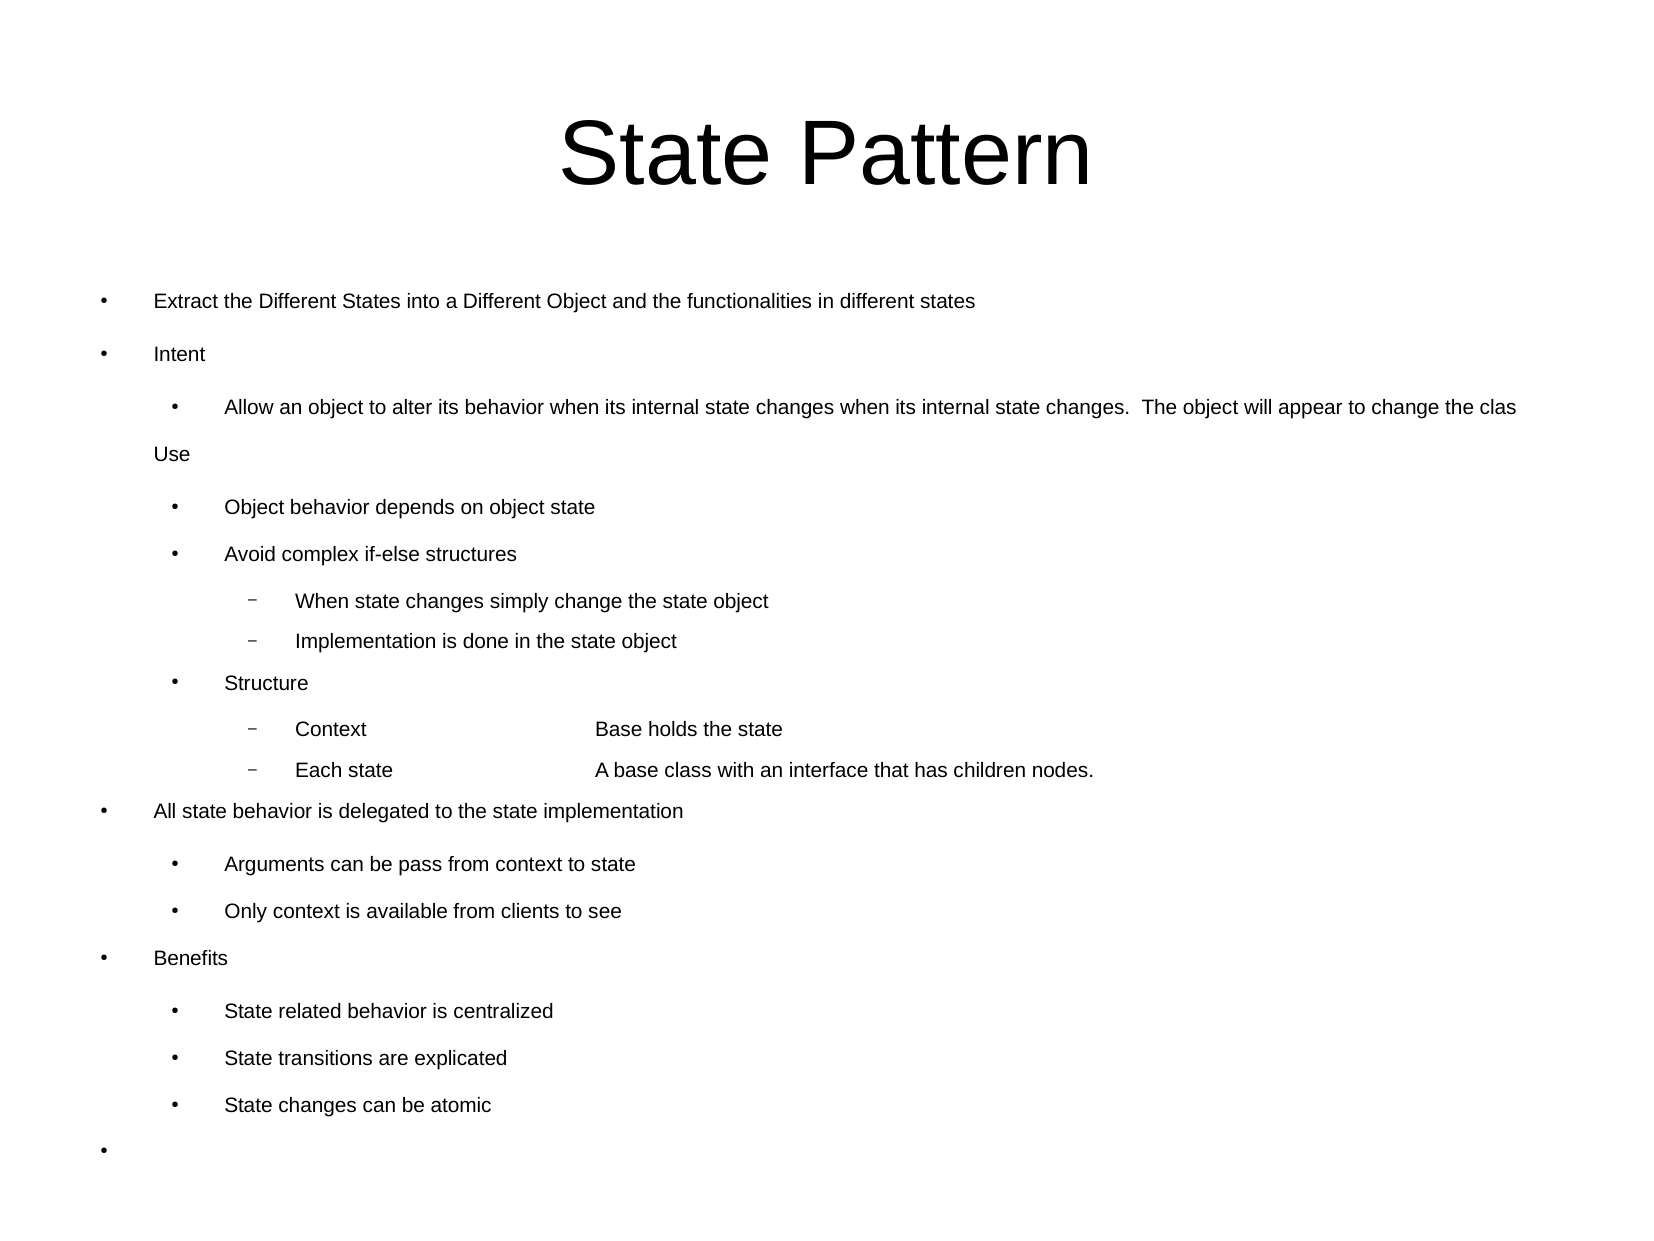

# State Pattern
Extract the Different States into a Different Object and the functionalities in different states
Intent
Allow an object to alter its behavior when its internal state changes when its internal state changes. The object will appear to change the clas
Use
Object behavior depends on object state
Avoid complex if-else structures
When state changes simply change the state object
Implementation is done in the state object
Structure
Context				Base holds the state
Each state			A base class with an interface that has children nodes.
All state behavior is delegated to the state implementation
Arguments can be pass from context to state
Only context is available from clients to see
Benefits
State related behavior is centralized
State transitions are explicated
State changes can be atomic